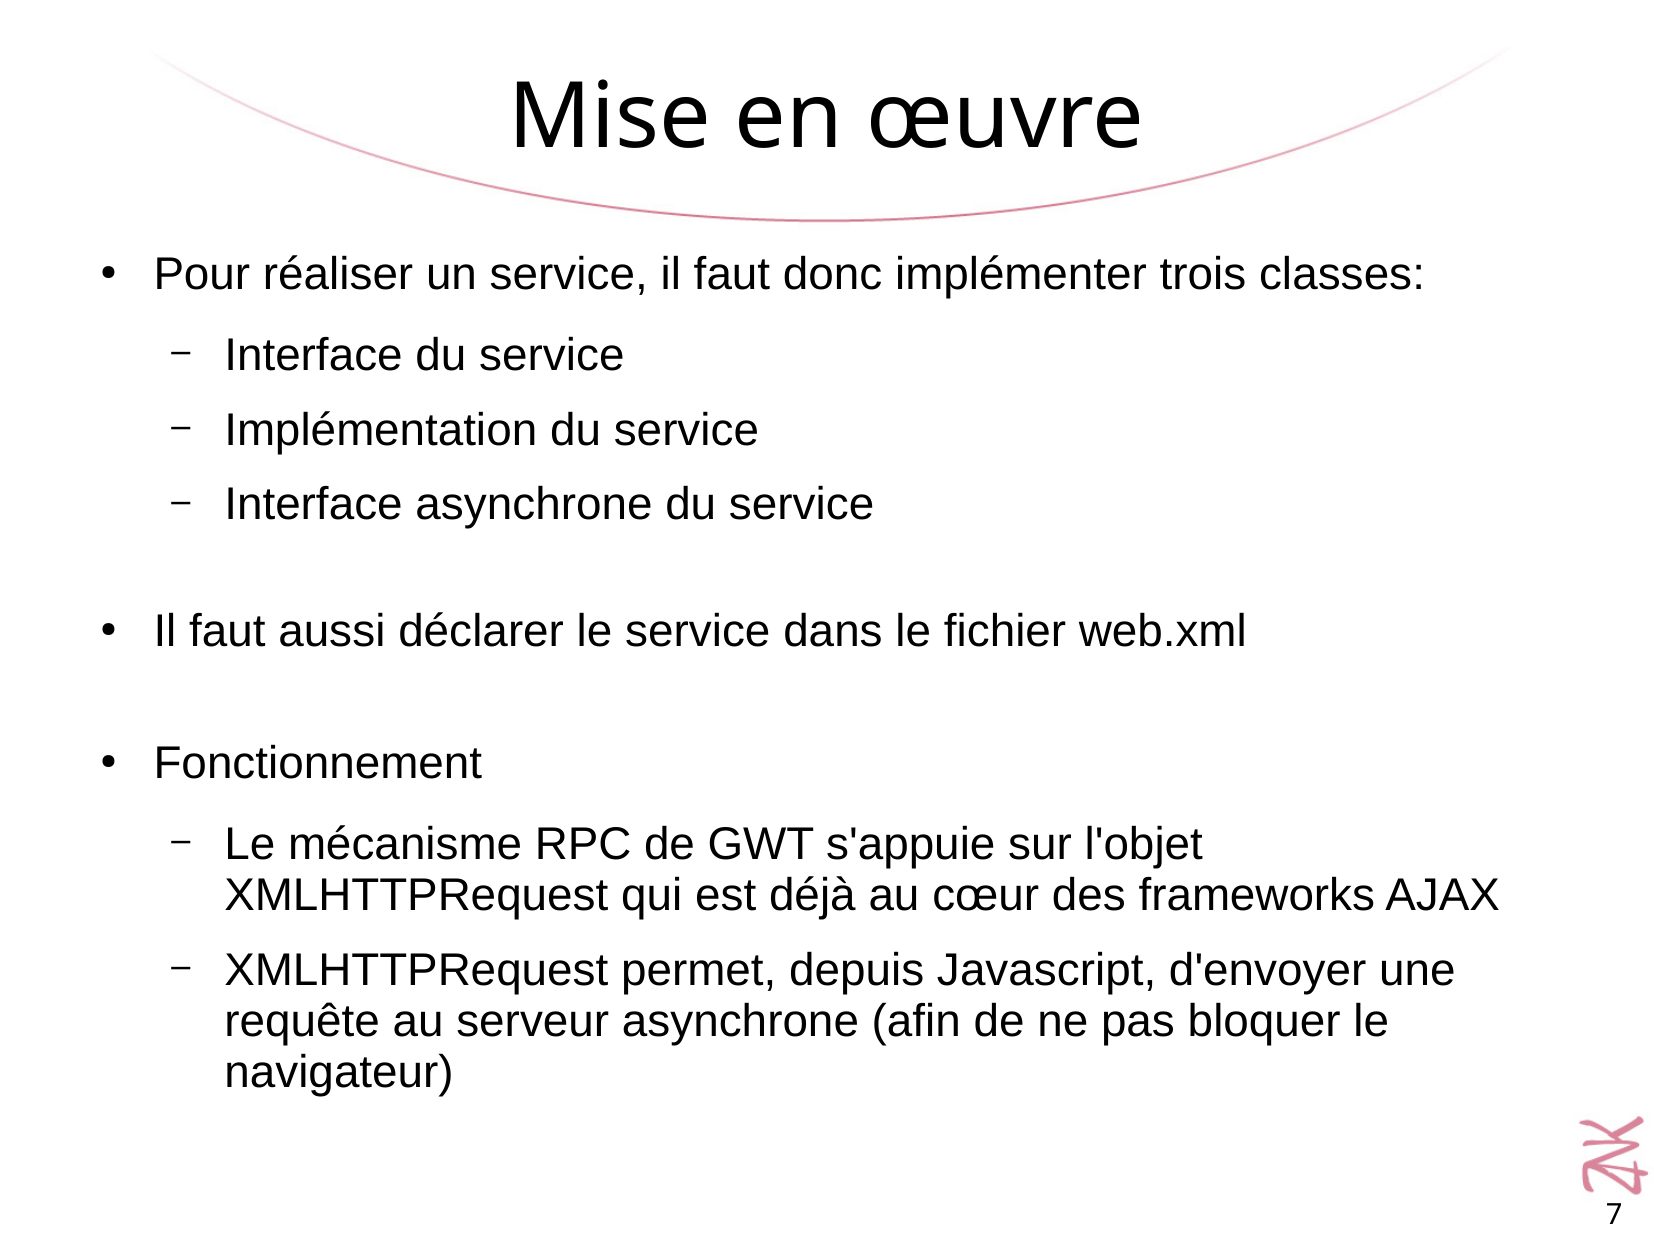

# Mise en œuvre
Pour réaliser un service, il faut donc implémenter trois classes:
Interface du service
Implémentation du service
Interface asynchrone du service
Il faut aussi déclarer le service dans le fichier web.xml
Fonctionnement
Le mécanisme RPC de GWT s'appuie sur l'objet XMLHTTPRequest qui est déjà au cœur des frameworks AJAX
XMLHTTPRequest permet, depuis Javascript, d'envoyer une requête au serveur asynchrone (afin de ne pas bloquer le navigateur)
7